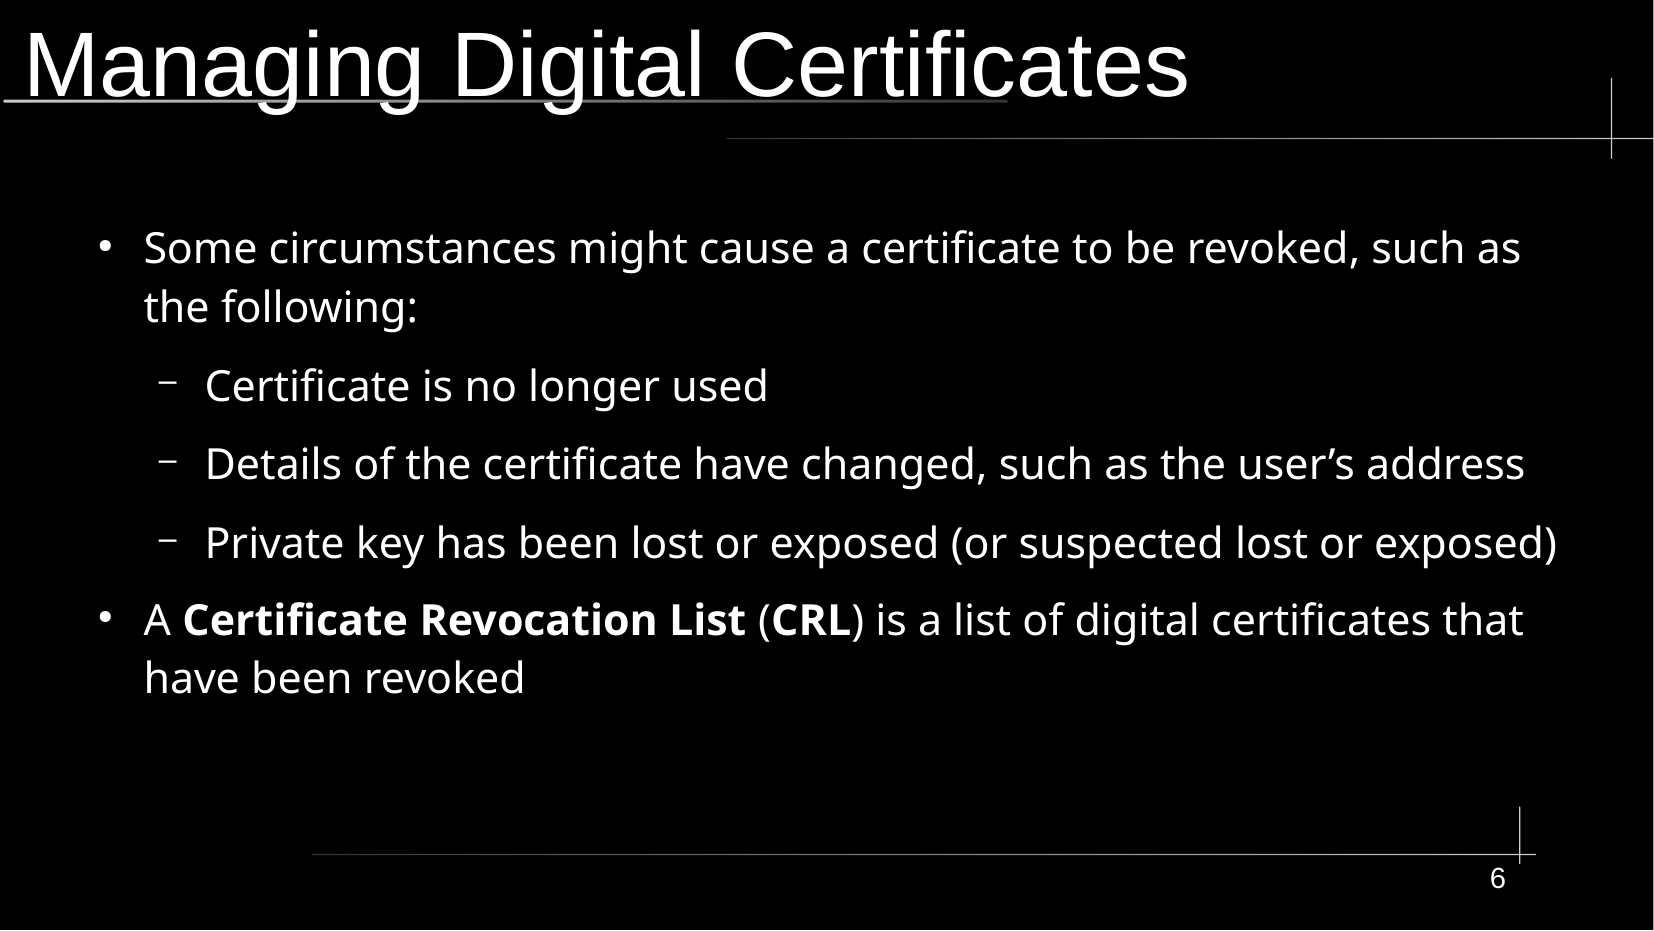

# Managing Digital Certificates
Some circumstances might cause a certificate to be revoked, such as the following:
Certificate is no longer used
Details of the certificate have changed, such as the user’s address
Private key has been lost or exposed (or suspected lost or exposed)
A Certificate Revocation List (CRL) is a list of digital certificates that have been revoked
6